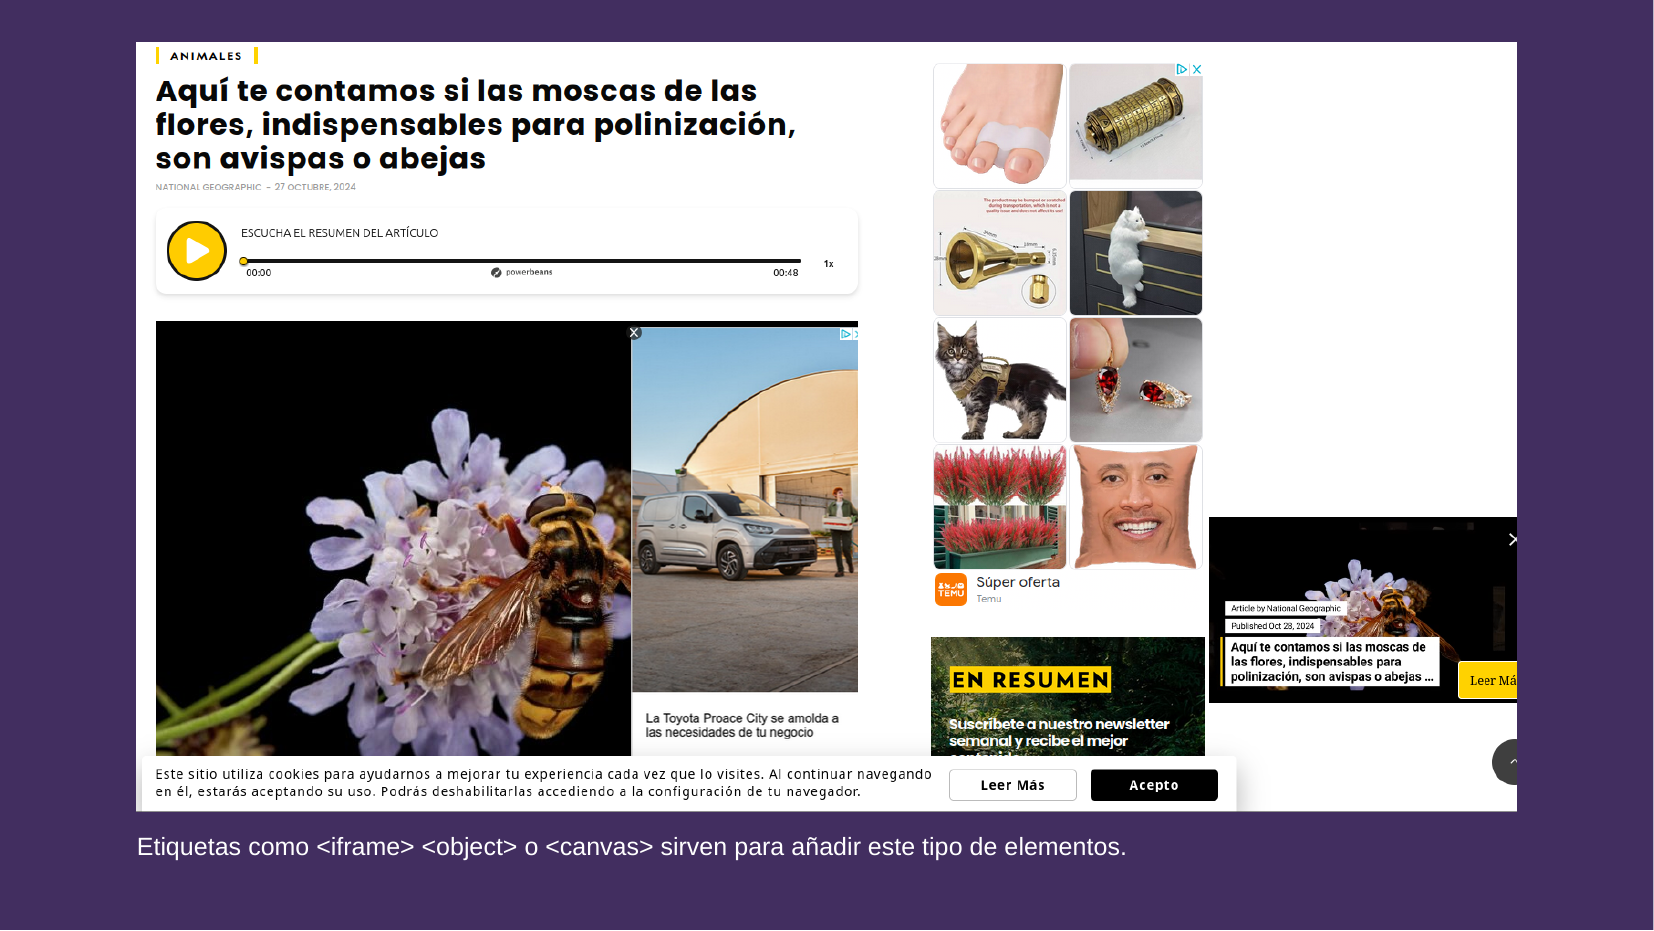

# Etiquetas como <iframe> <object> o <canvas> sirven para añadir este tipo de elementos.